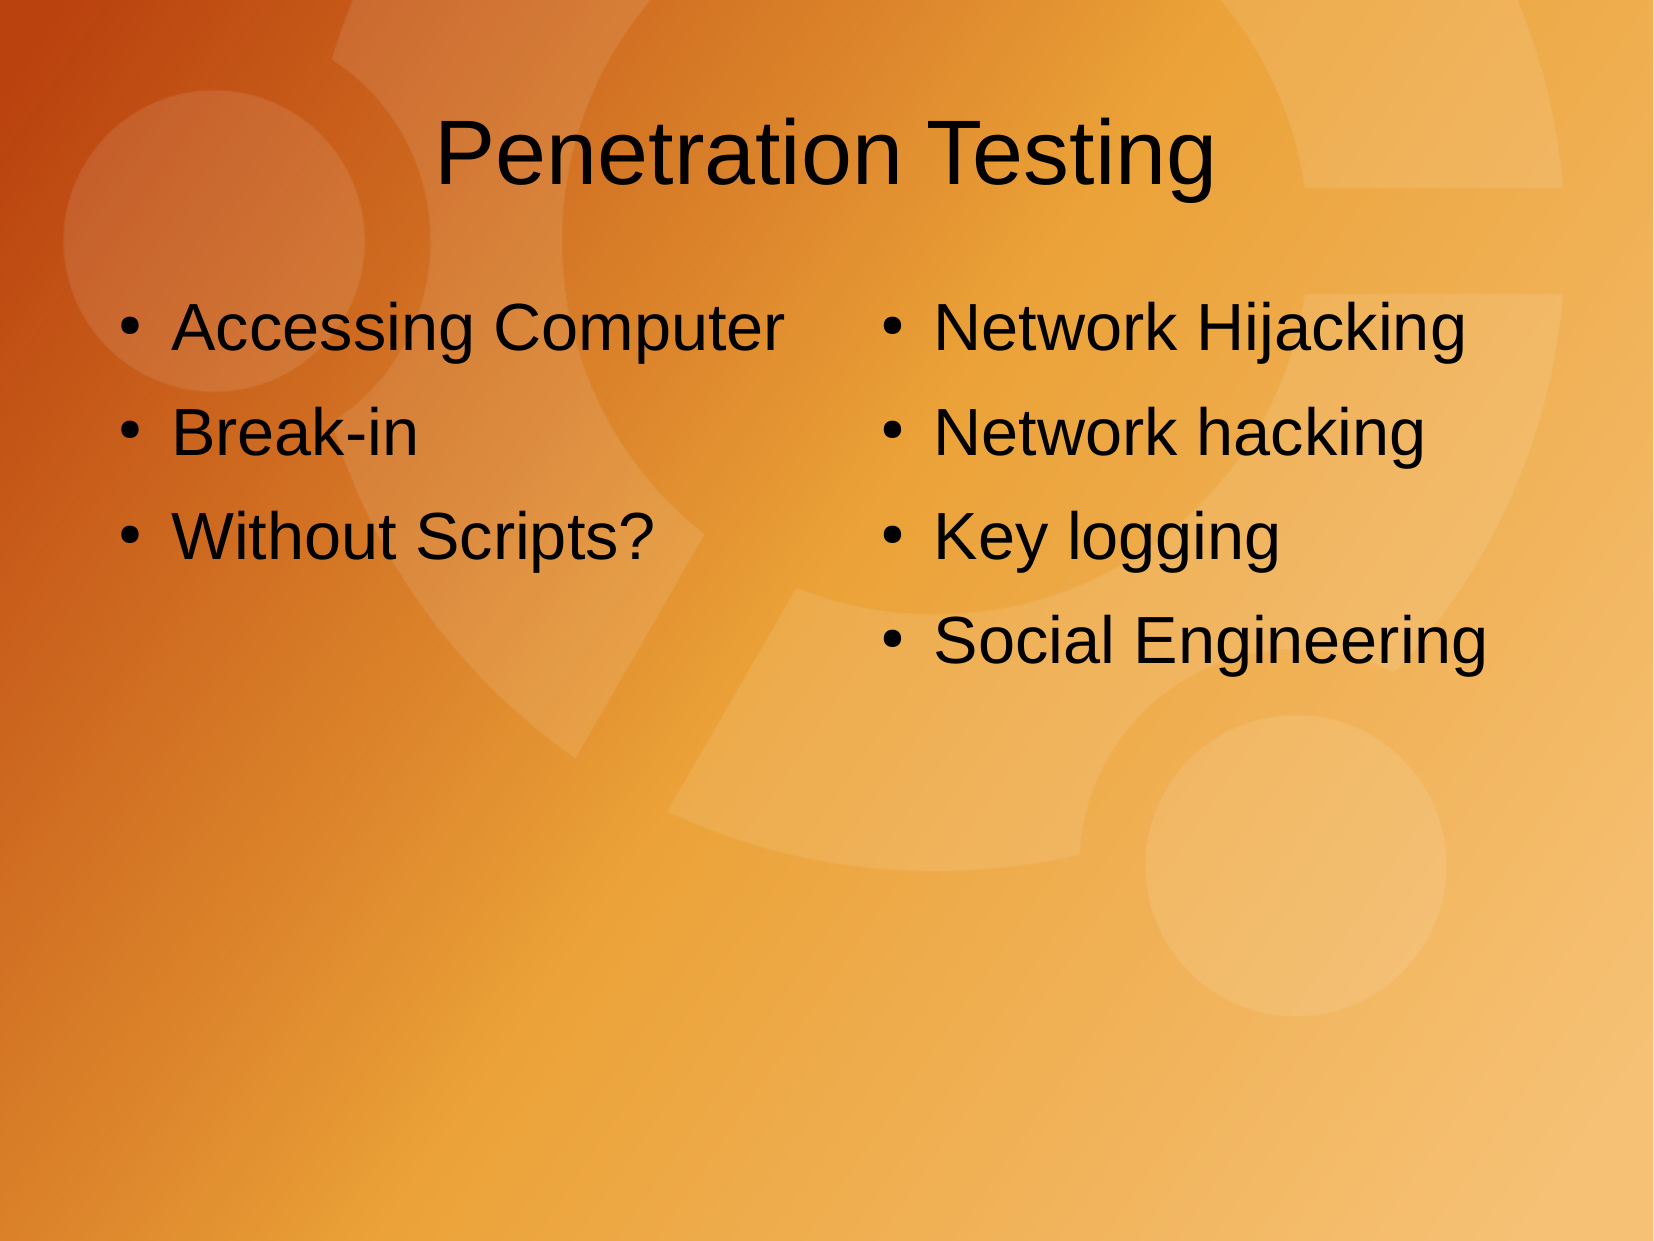

# Penetration Testing
Accessing Computer
Break-in
Without Scripts?
Network Hijacking
Network hacking
Key logging
Social Engineering